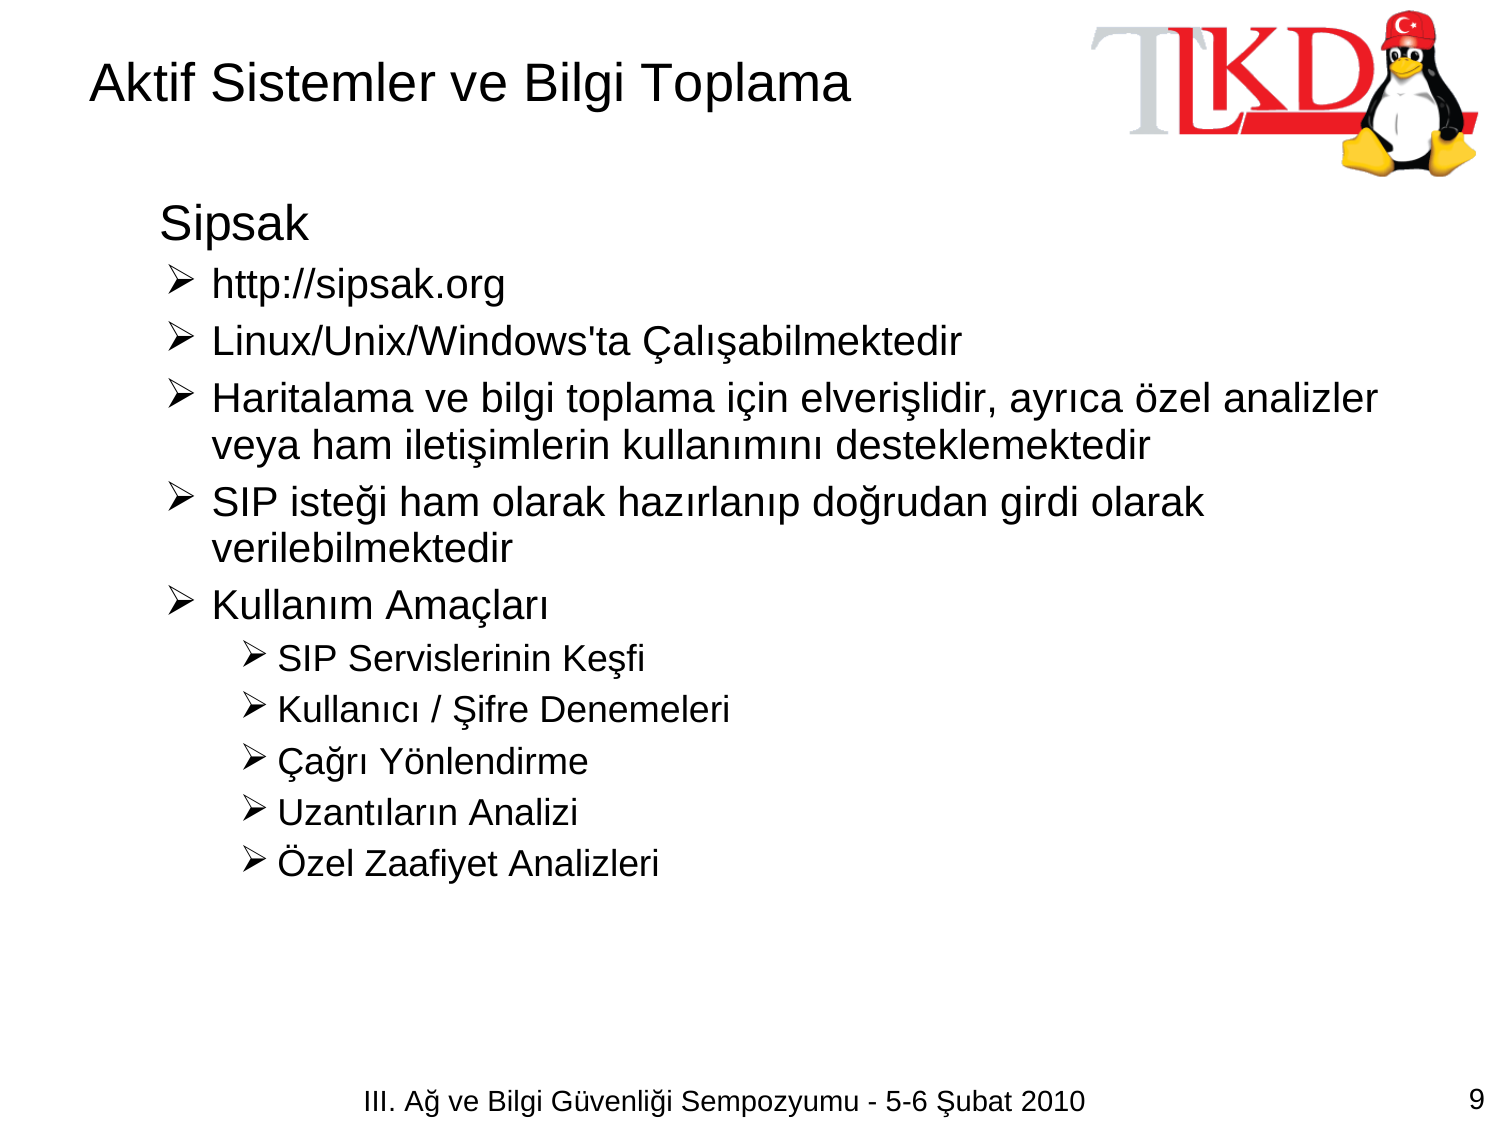

# Aktif Sistemler ve Bilgi Toplama
 Sipsak
http://sipsak.org
Linux/Unix/Windows'ta Çalışabilmektedir
Haritalama ve bilgi toplama için elverişlidir, ayrıca özel analizler veya ham iletişimlerin kullanımını desteklemektedir
SIP isteği ham olarak hazırlanıp doğrudan girdi olarak verilebilmektedir
Kullanım Amaçları
SIP Servislerinin Keşfi
Kullanıcı / Şifre Denemeleri
Çağrı Yönlendirme
Uzantıların Analizi
Özel Zaafiyet Analizleri
9